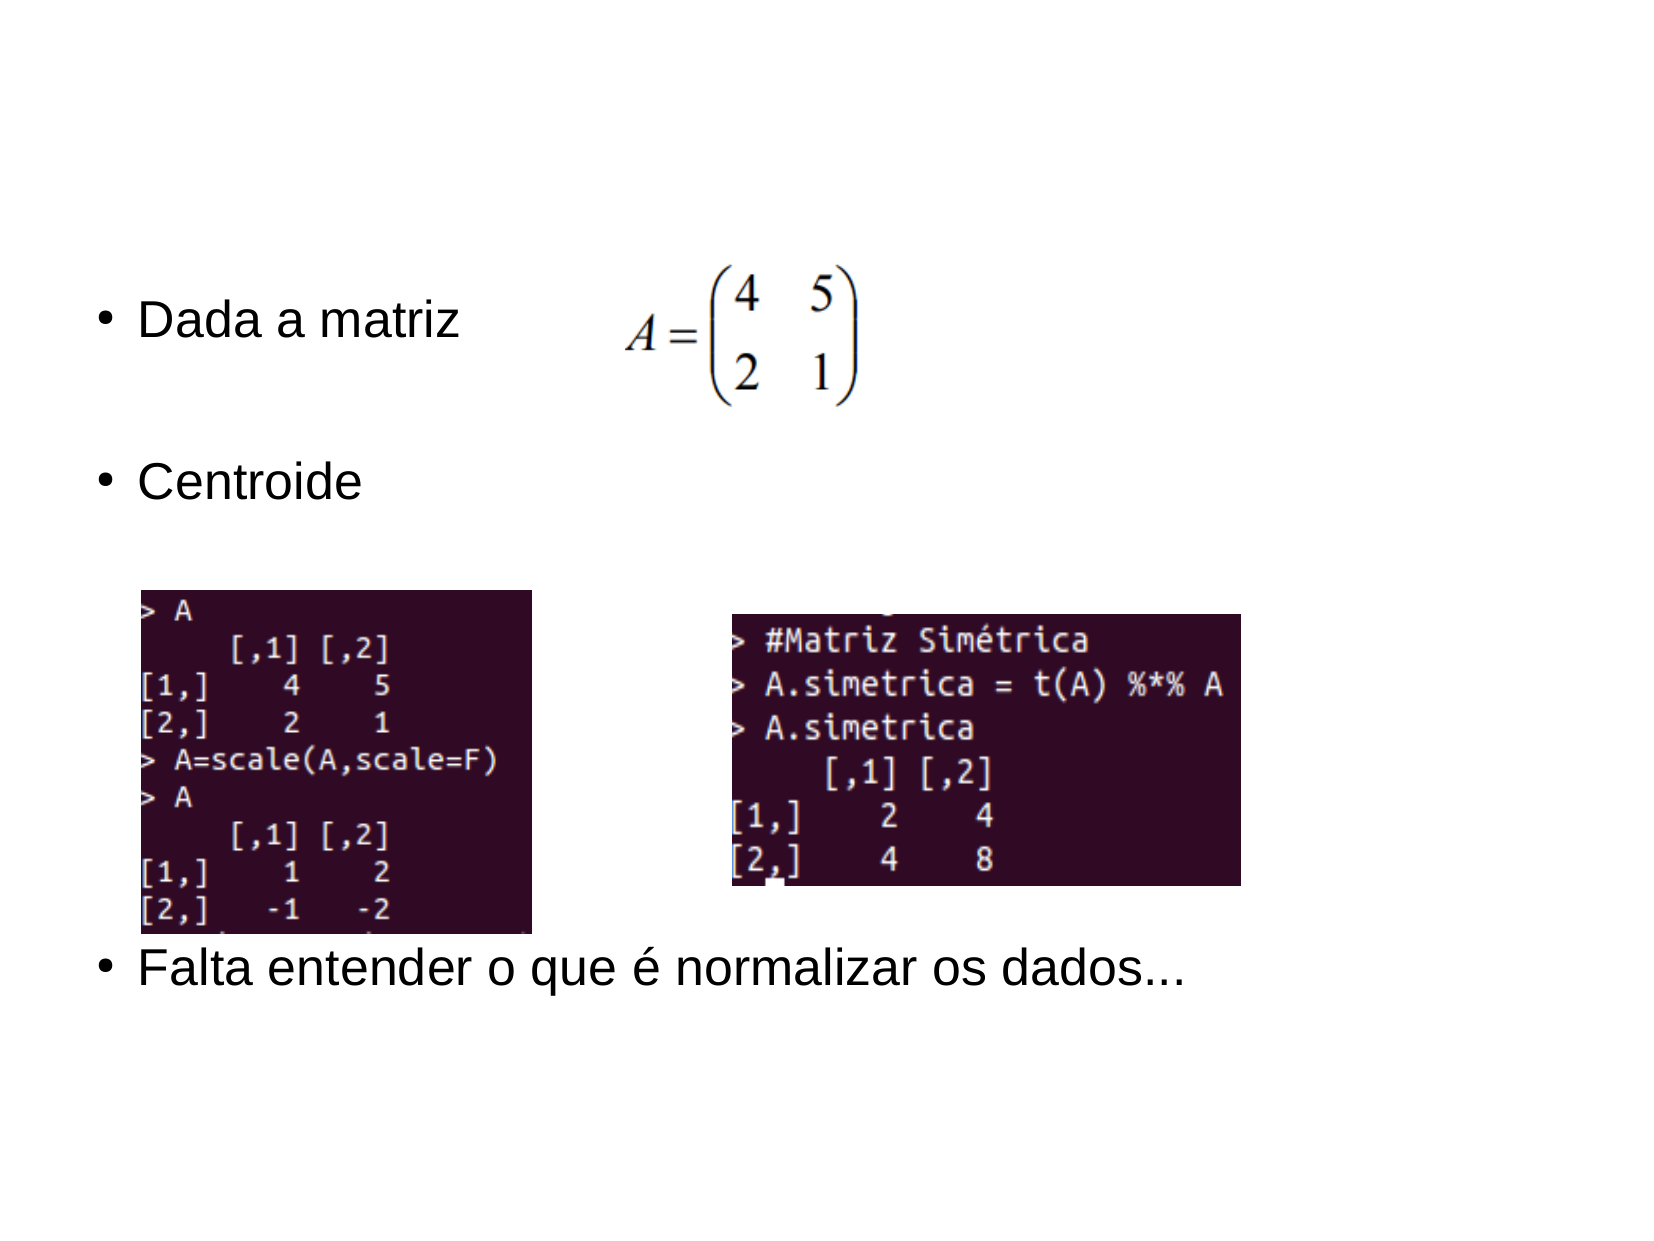

#
Dada a matriz
Centroide
Falta entender o que é normalizar os dados...